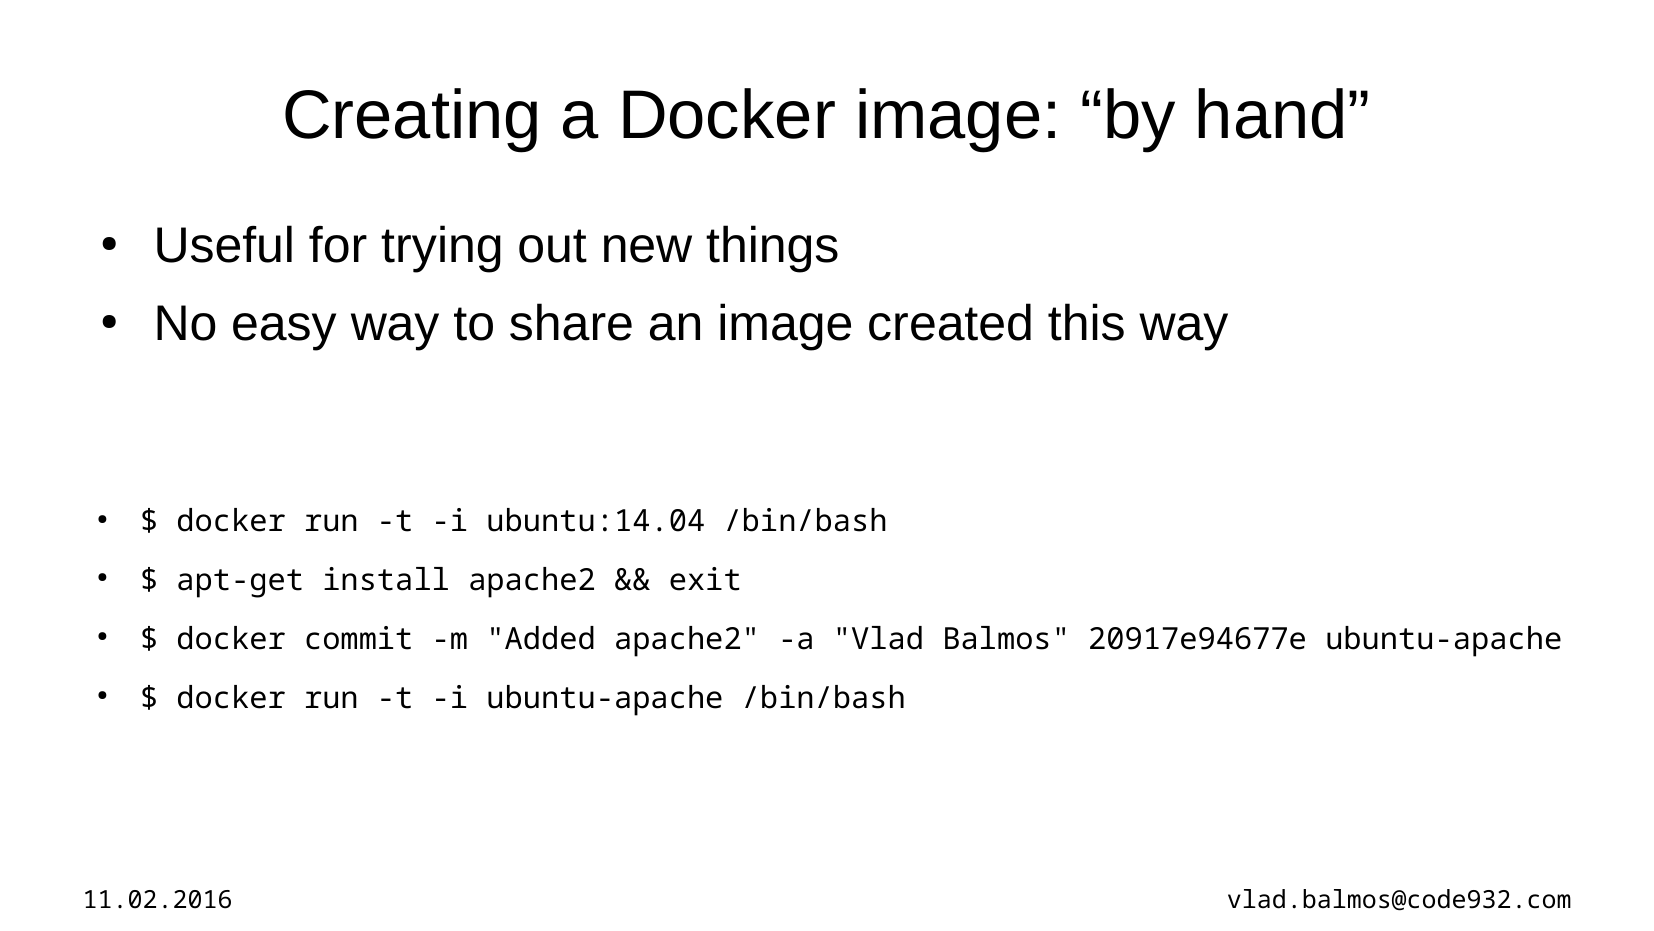

# Creating a Docker image: “by hand”
Useful for trying out new things
No easy way to share an image created this way
$ docker run -t -i ubuntu:14.04 /bin/bash
$ apt-get install apache2 && exit
$ docker commit -m "Added apache2" -a "Vlad Balmos" 20917e94677e ubuntu-apache
$ docker run -t -i ubuntu-apache /bin/bash
11.02.2016
vlad.balmos@code932.com